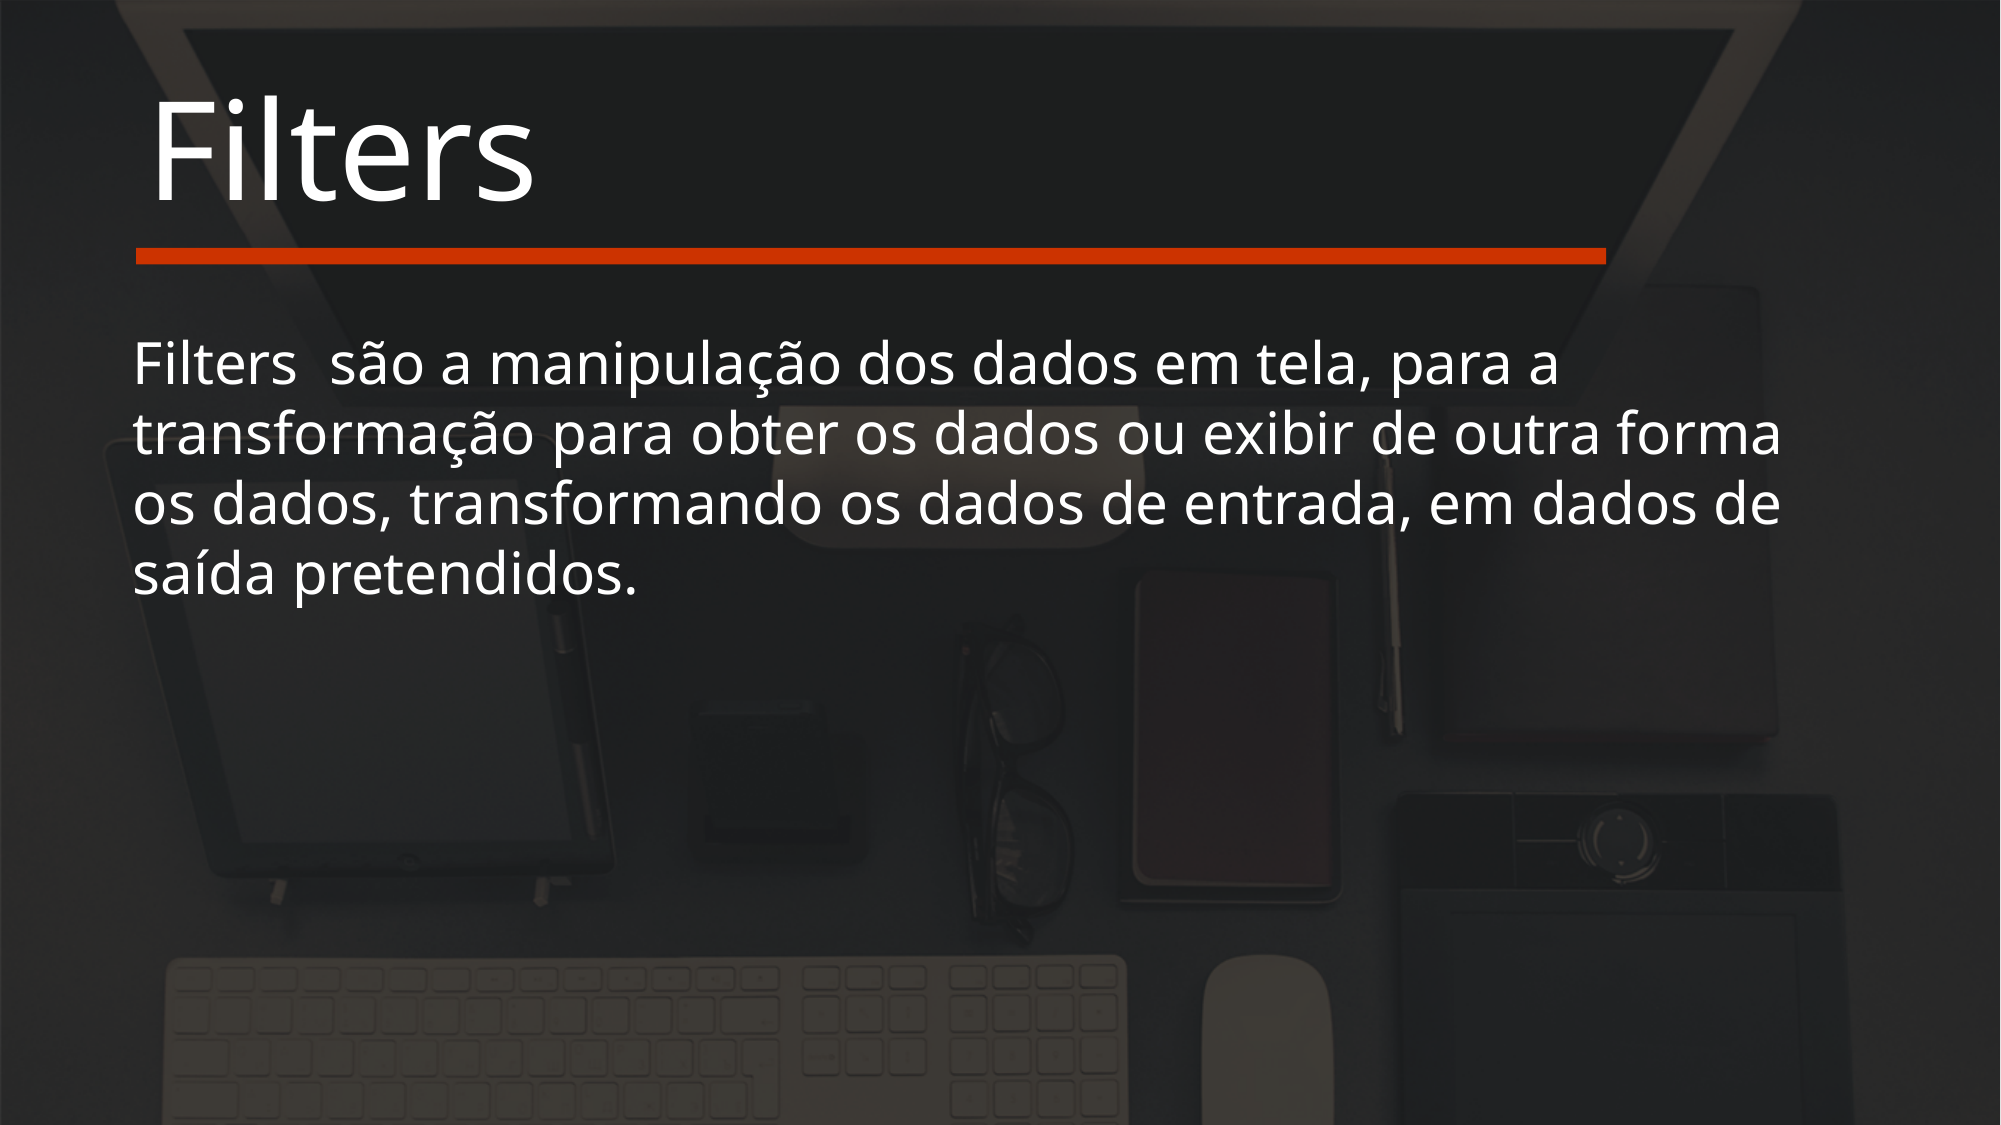

Filters
Filters são a manipulação dos dados em tela, para a transformação para obter os dados ou exibir de outra forma os dados, transformando os dados de entrada, em dados de saída pretendidos.